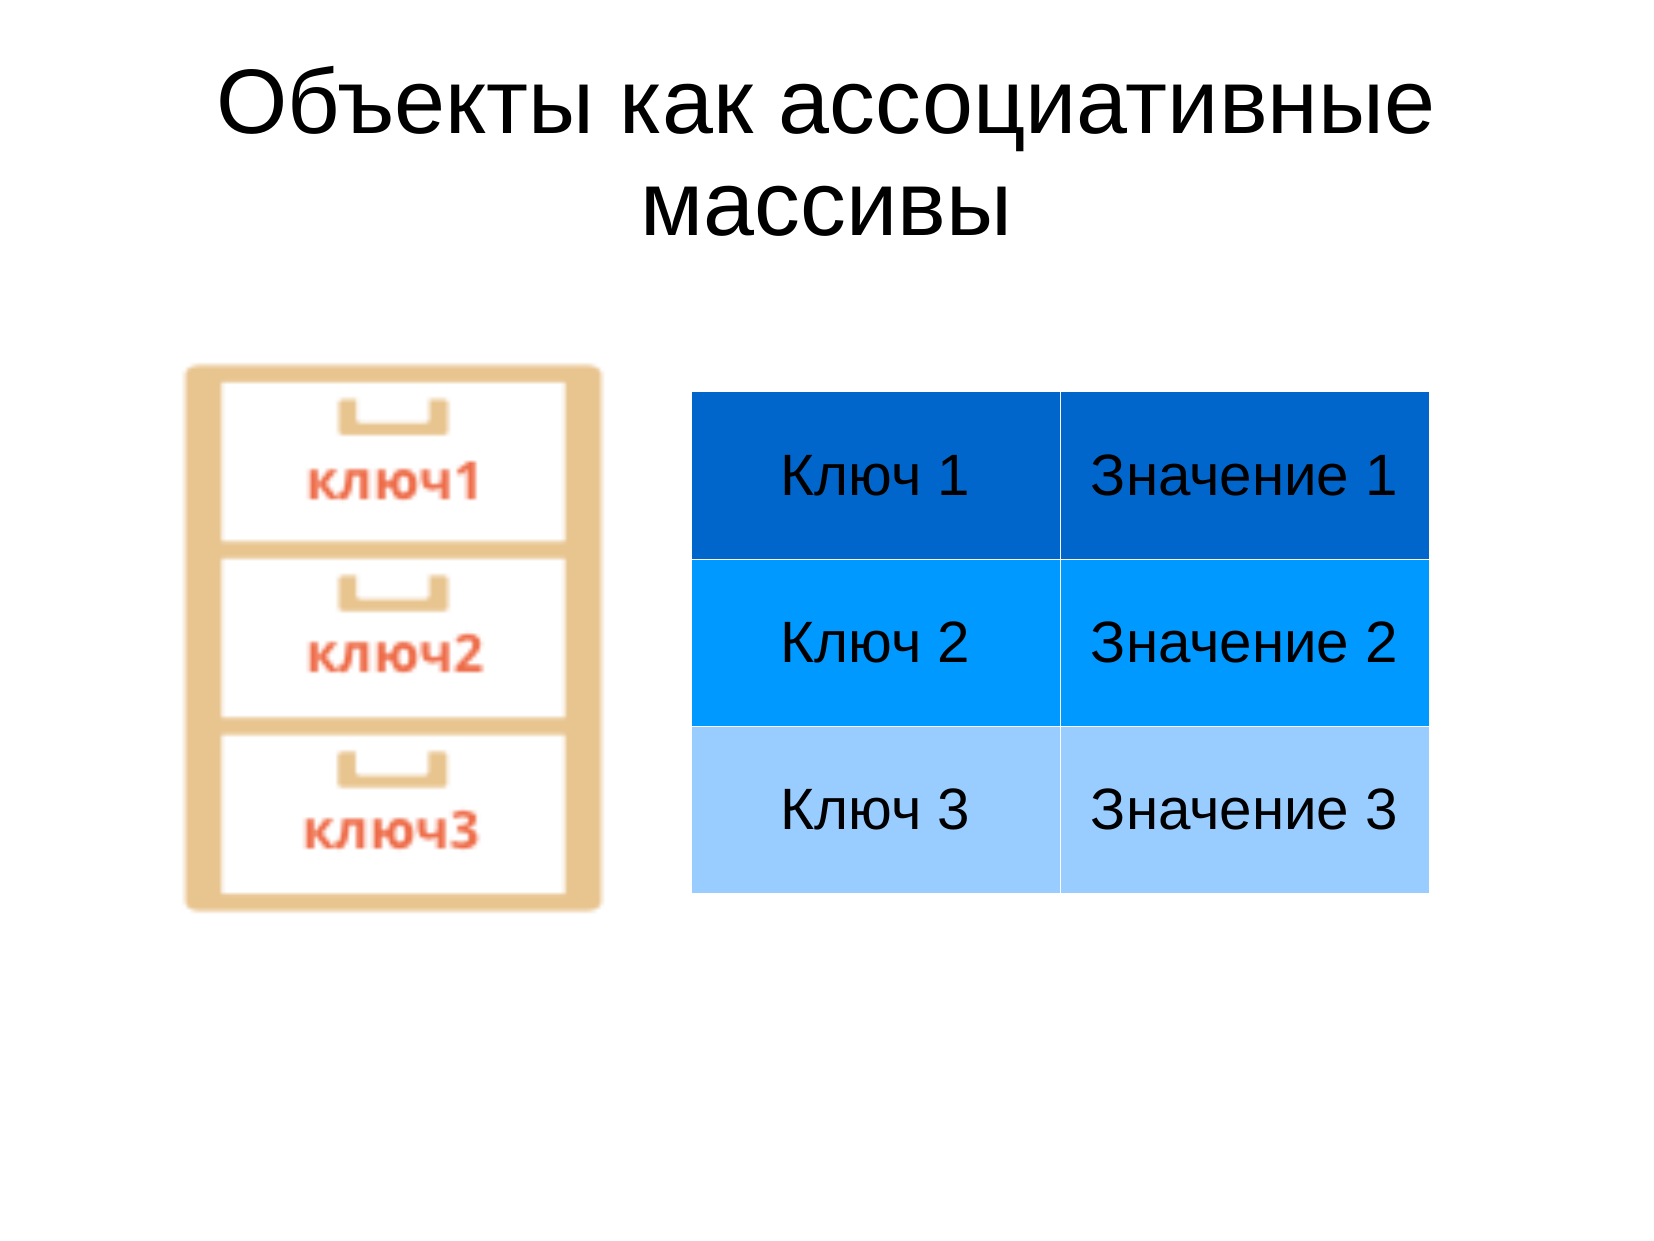

# Объекты как ассоциативные массивы
| Ключ 1 | Значение 1 |
| --- | --- |
| Ключ 2 | Значение 2 |
| Ключ 3 | Значение 3 |